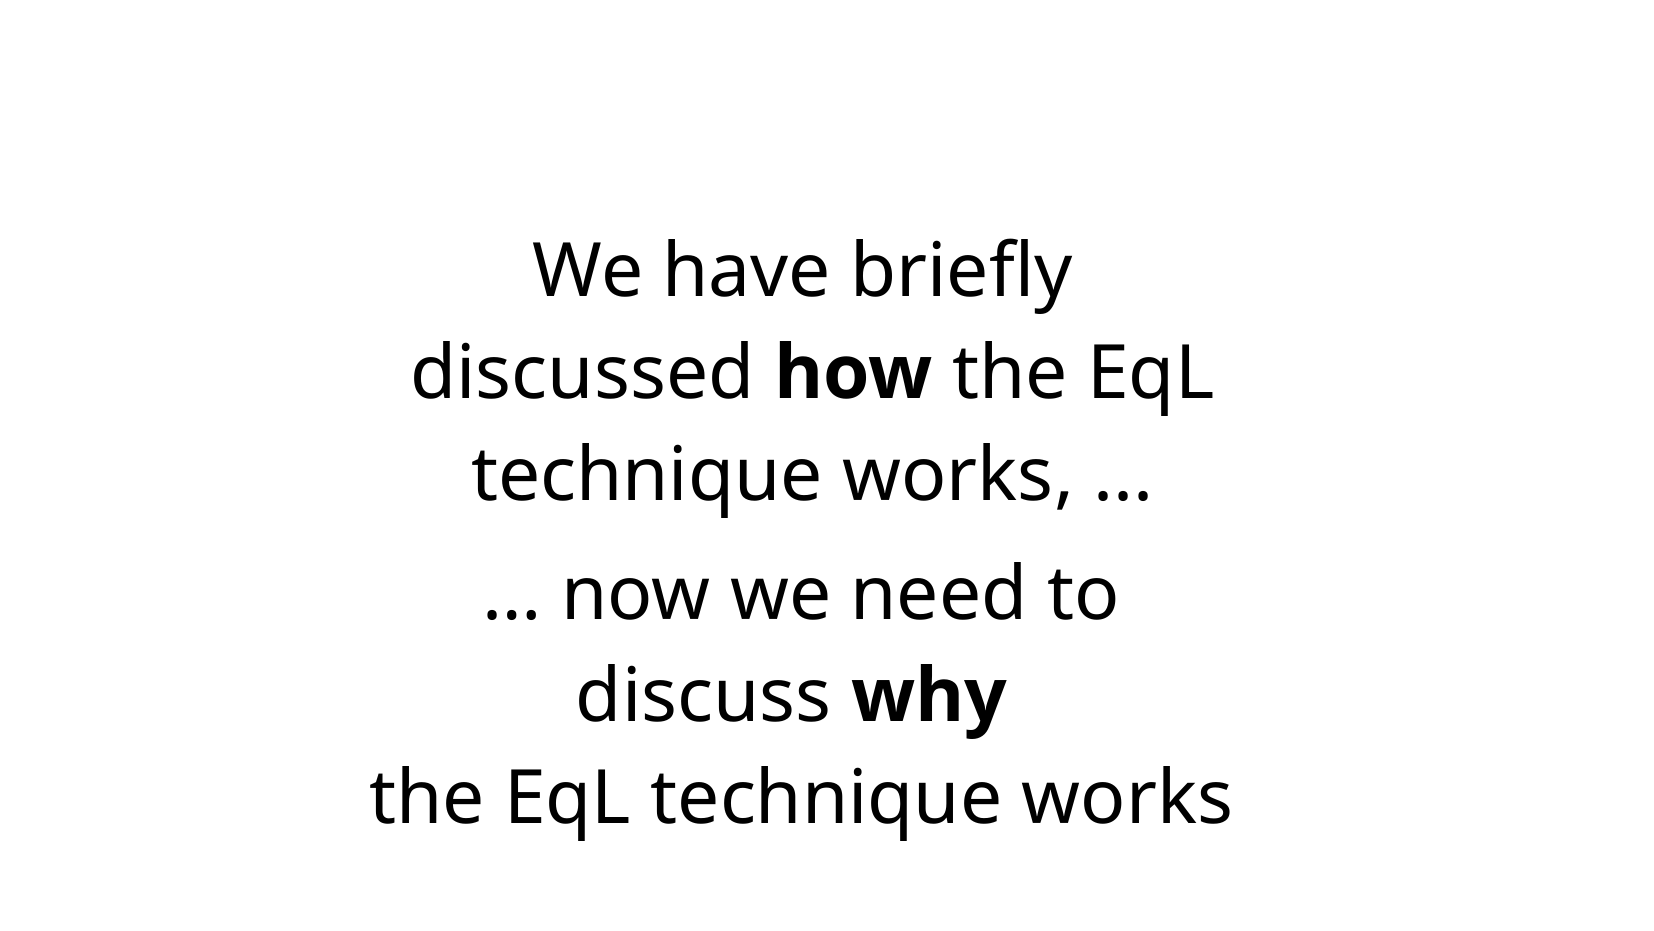

We have briefly discussed how the EqL technique works, ...
… now we need to discuss why
the EqL technique works